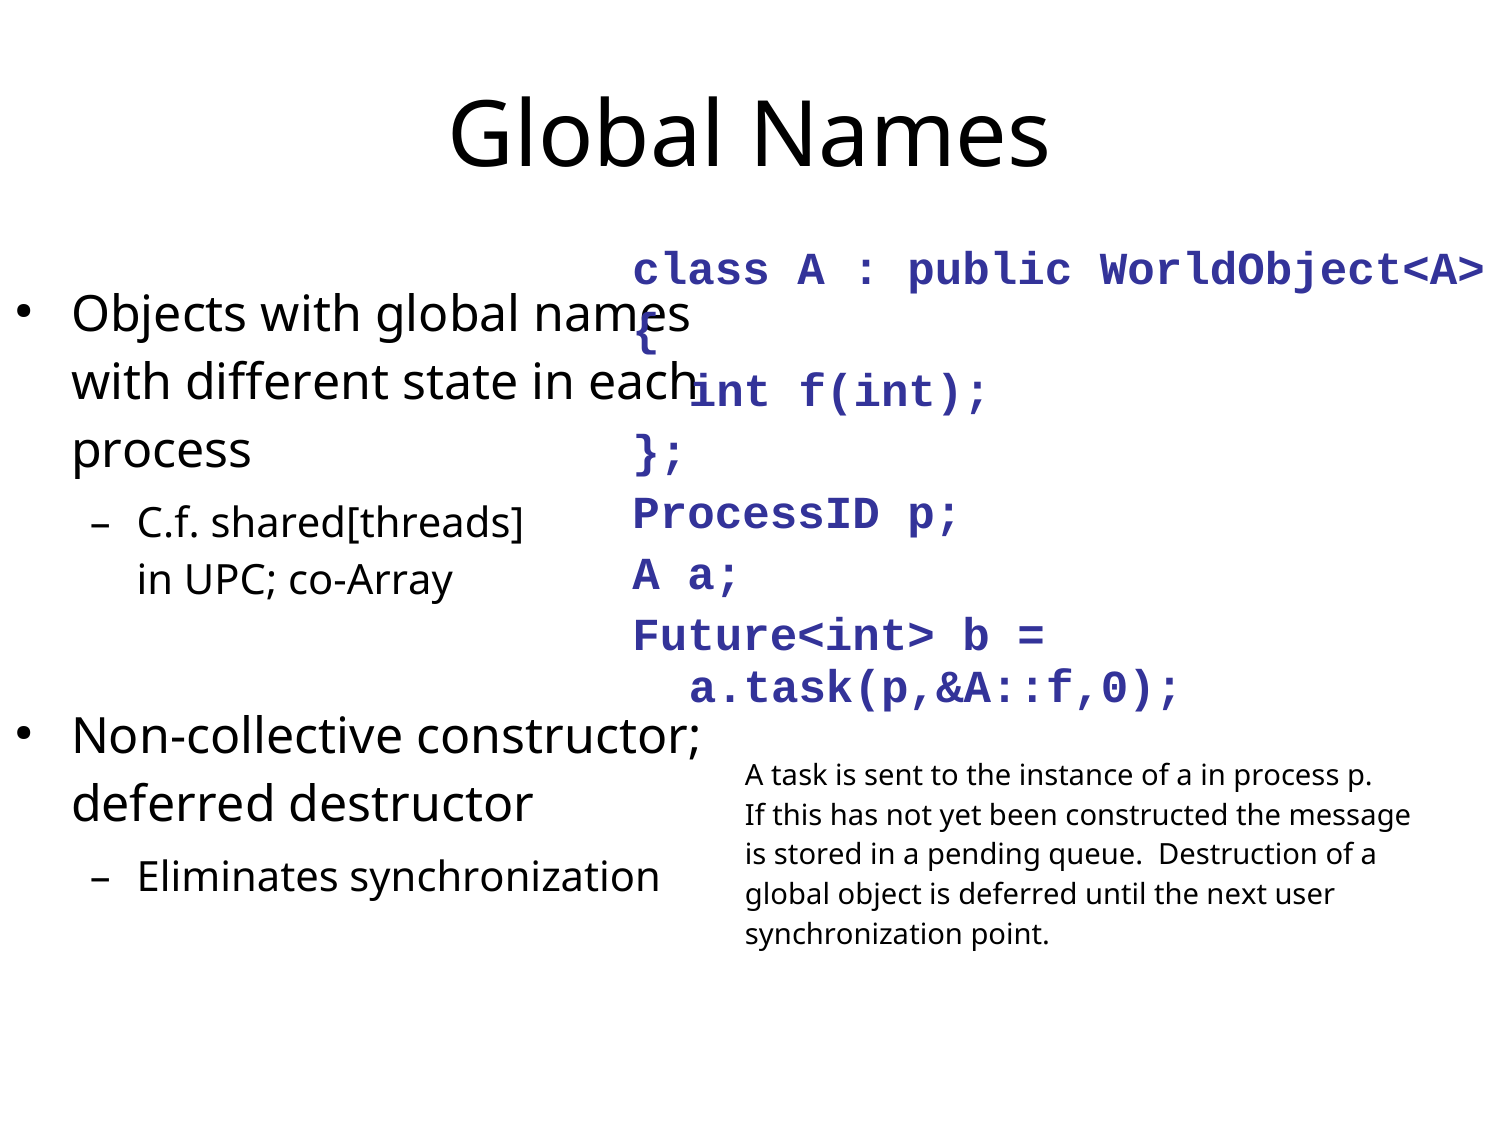

# Global Names
class A : public WorldObject<A>
{
	int f(int);
};
ProcessID p;
A a;
Future<int> b = a.task(p,&A::f,0);
Objects with global names with different state in each process
C.f. shared[threads]
in UPC; co-Array
Non-collective constructor;
deferred destructor
Eliminates synchronization
A task is sent to the instance of a in process p.
If this has not yet been constructed the message
is stored in a pending queue. Destruction of a
global object is deferred until the next user
synchronization point.